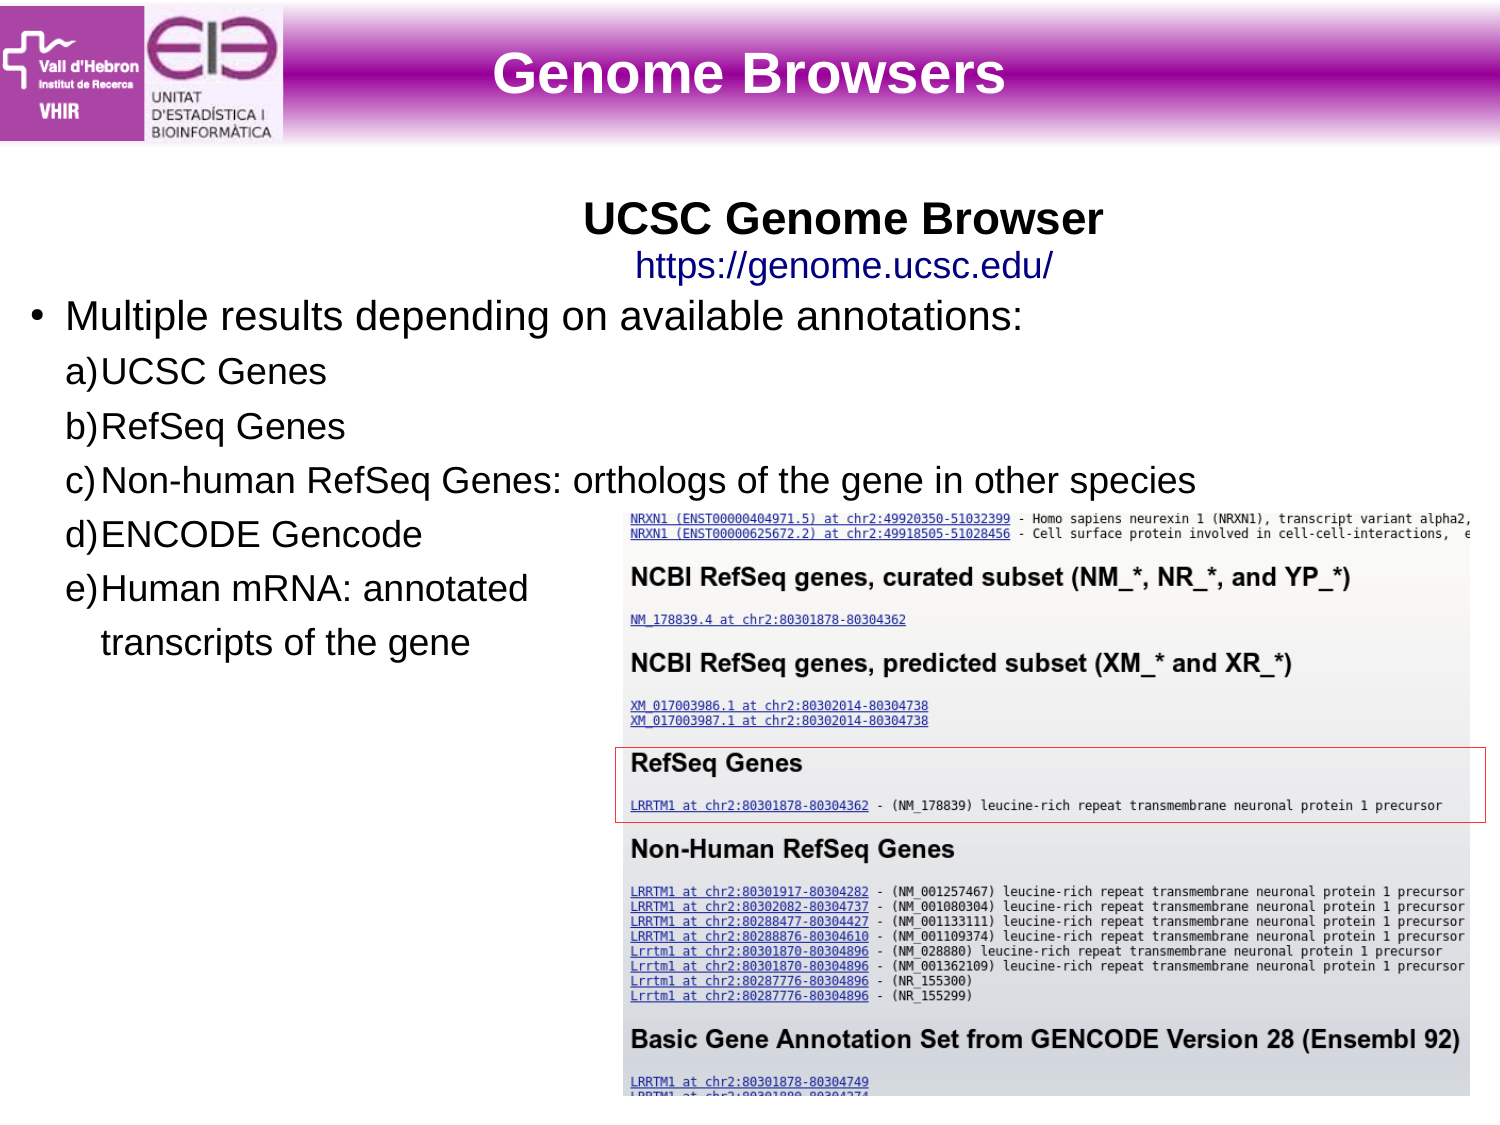

Genome Browsers
UCSC Genome Browser
https://genome.ucsc.edu/
Multiple results depending on available annotations:
UCSC Genes
RefSeq Genes
Non-human RefSeq Genes: orthologs of the gene in other species
ENCODE Gencode
Human mRNA: annotated
transcripts of the gene